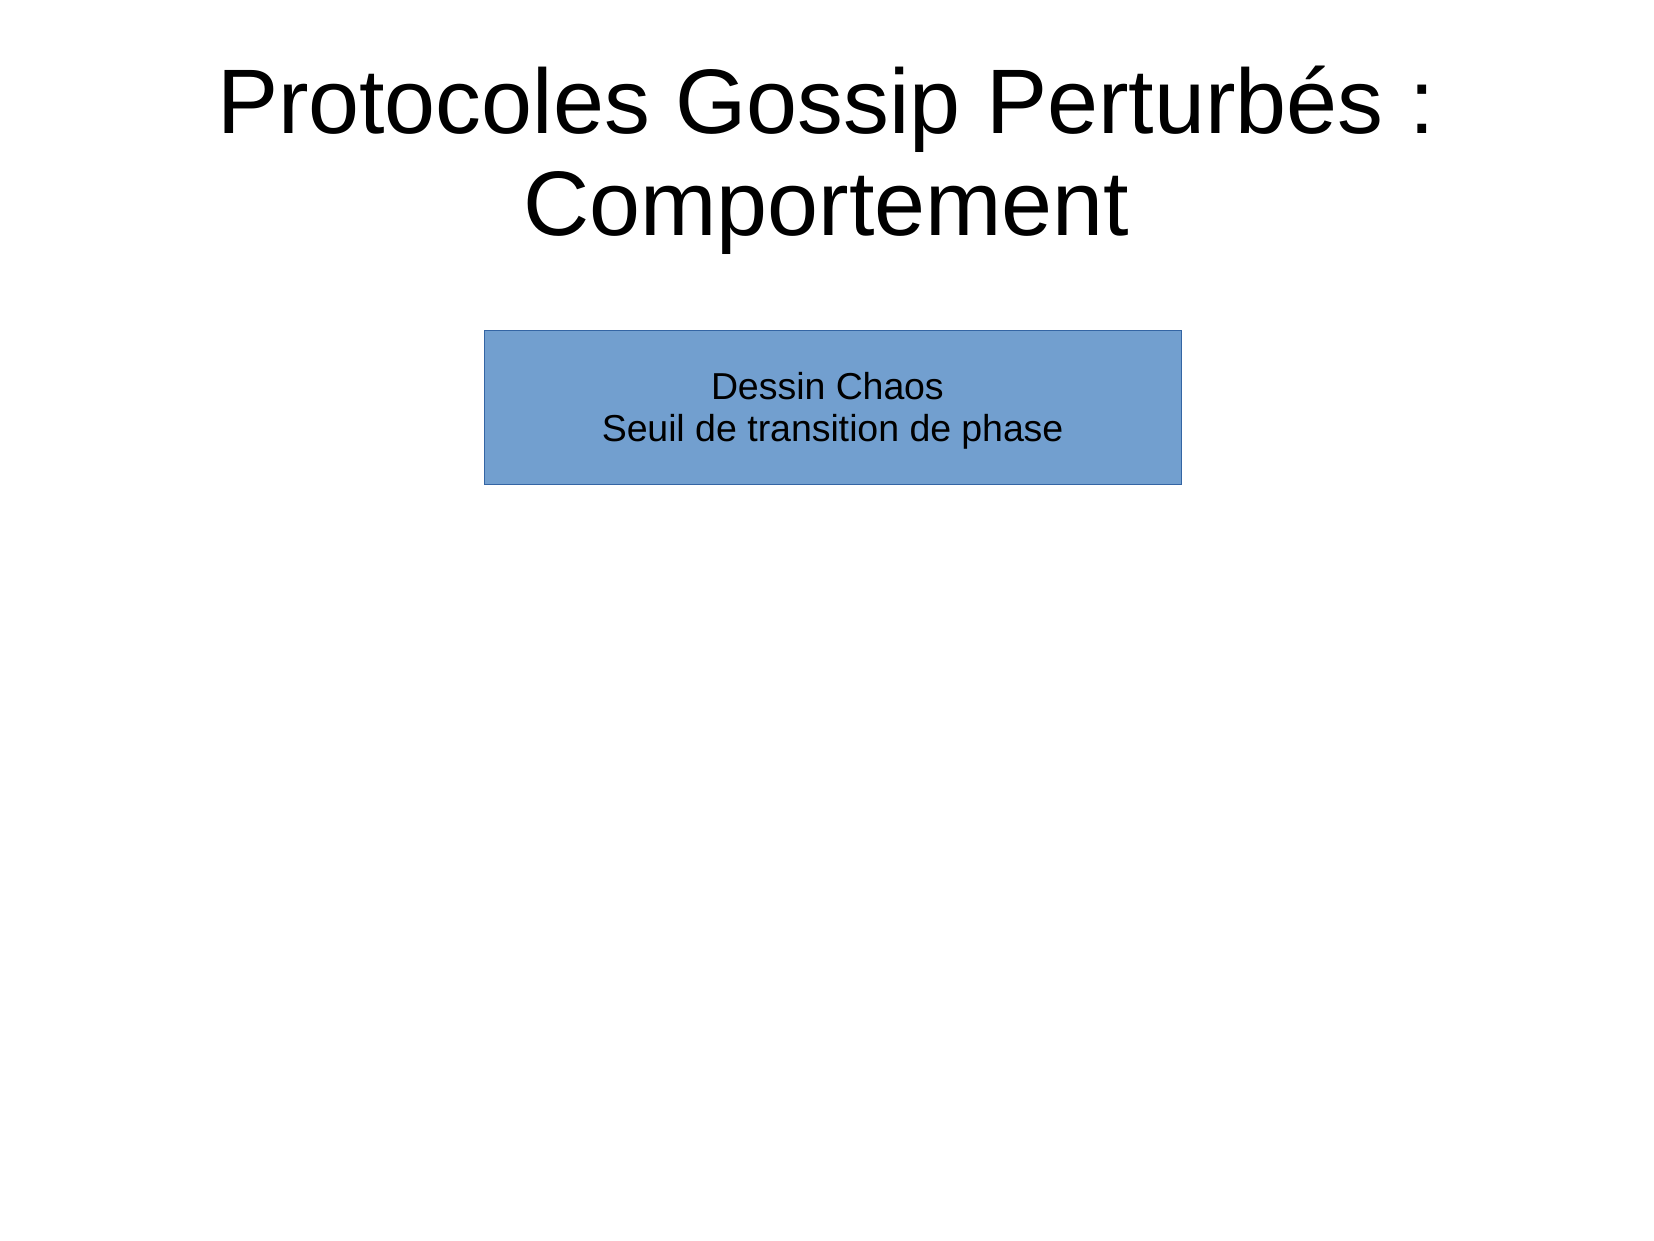

# Protocoles Gossip Perturbés : Comportement
Dessin Chaos
Seuil de transition de phase